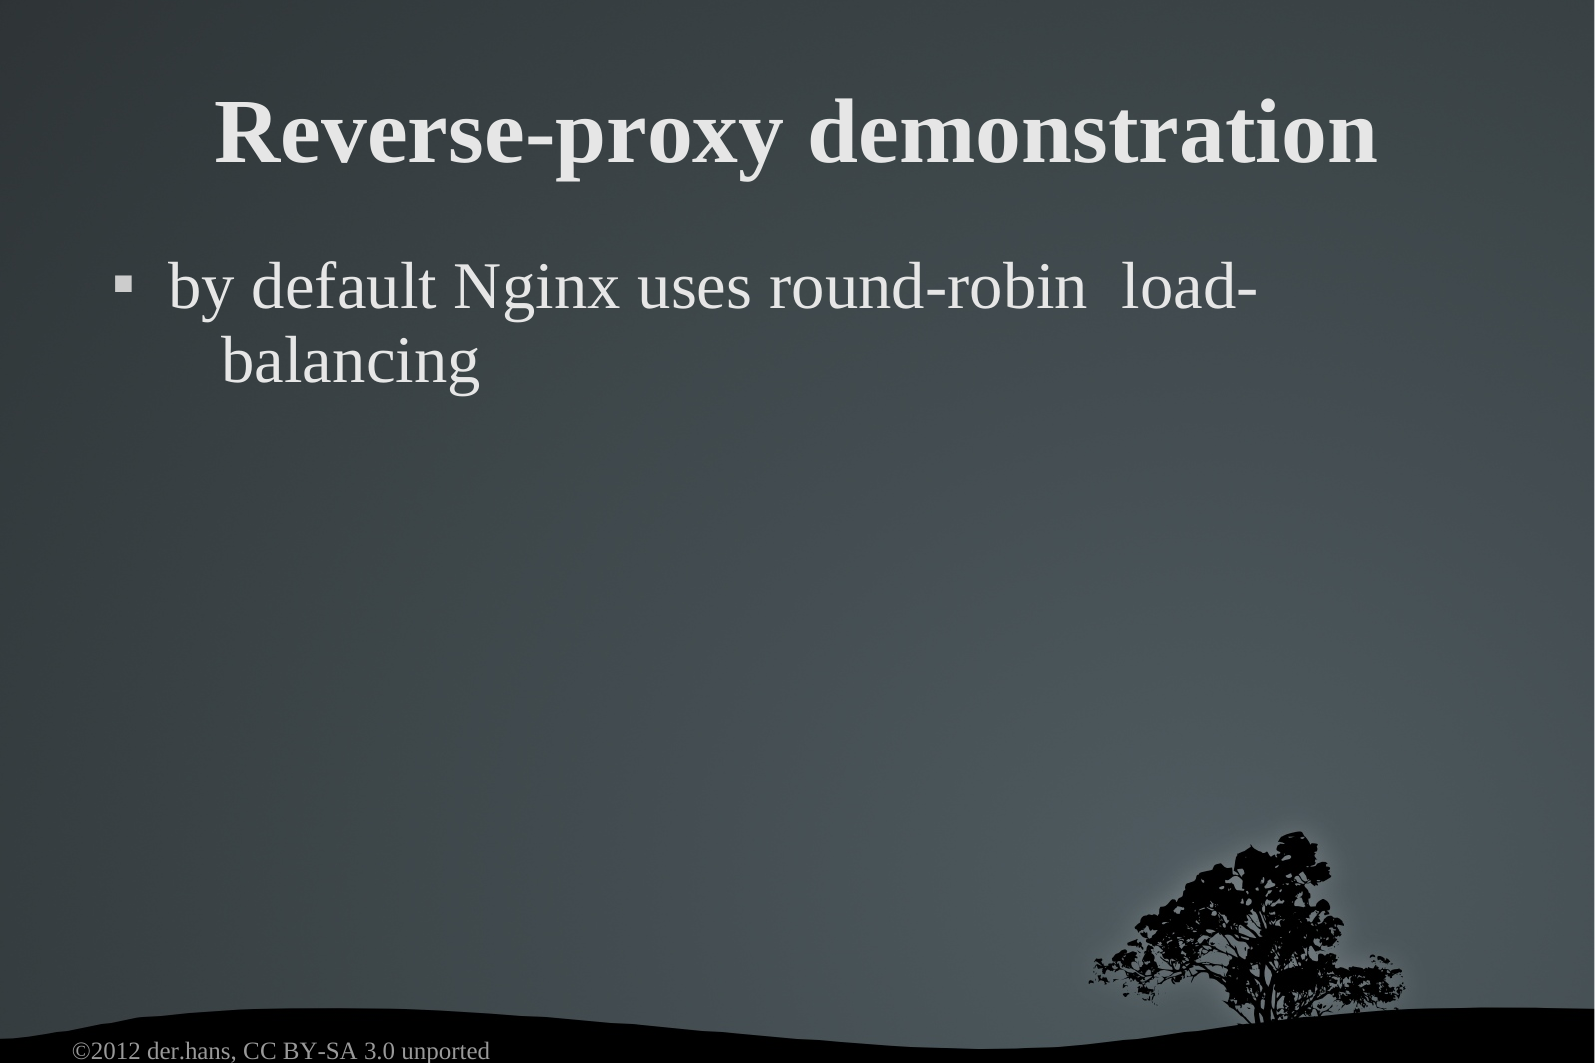

# Reverse-proxy demonstration
by default Nginx uses round-robin load-balancing
©2012 der.hans, CC BY-SA 3.0 unported